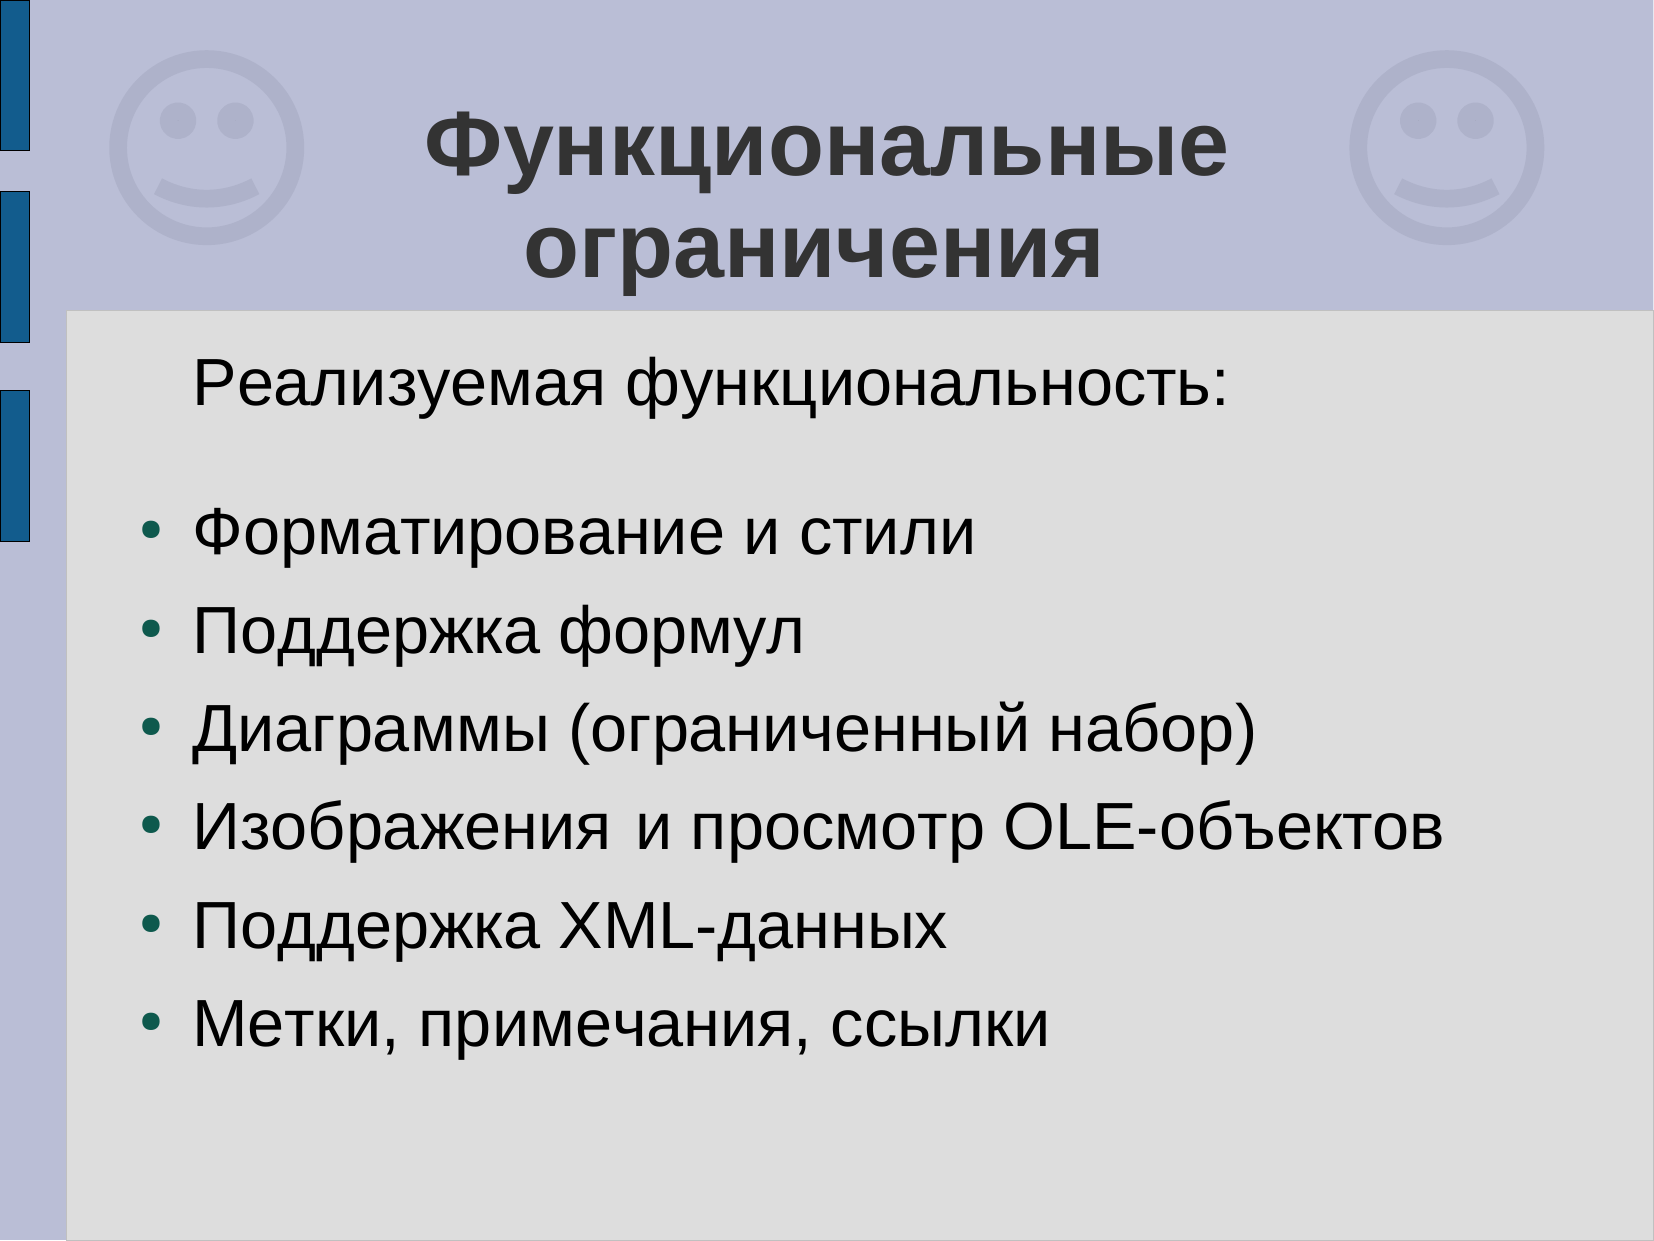

# Функциональные ограничения
Реализуемая функциональность:
Форматирование и стили
Поддержка формул
Диаграммы (ограниченный набор)
Изображения	и просмотр OLE-объектов
Поддержка XML-данных
Метки, примечания, ссылки